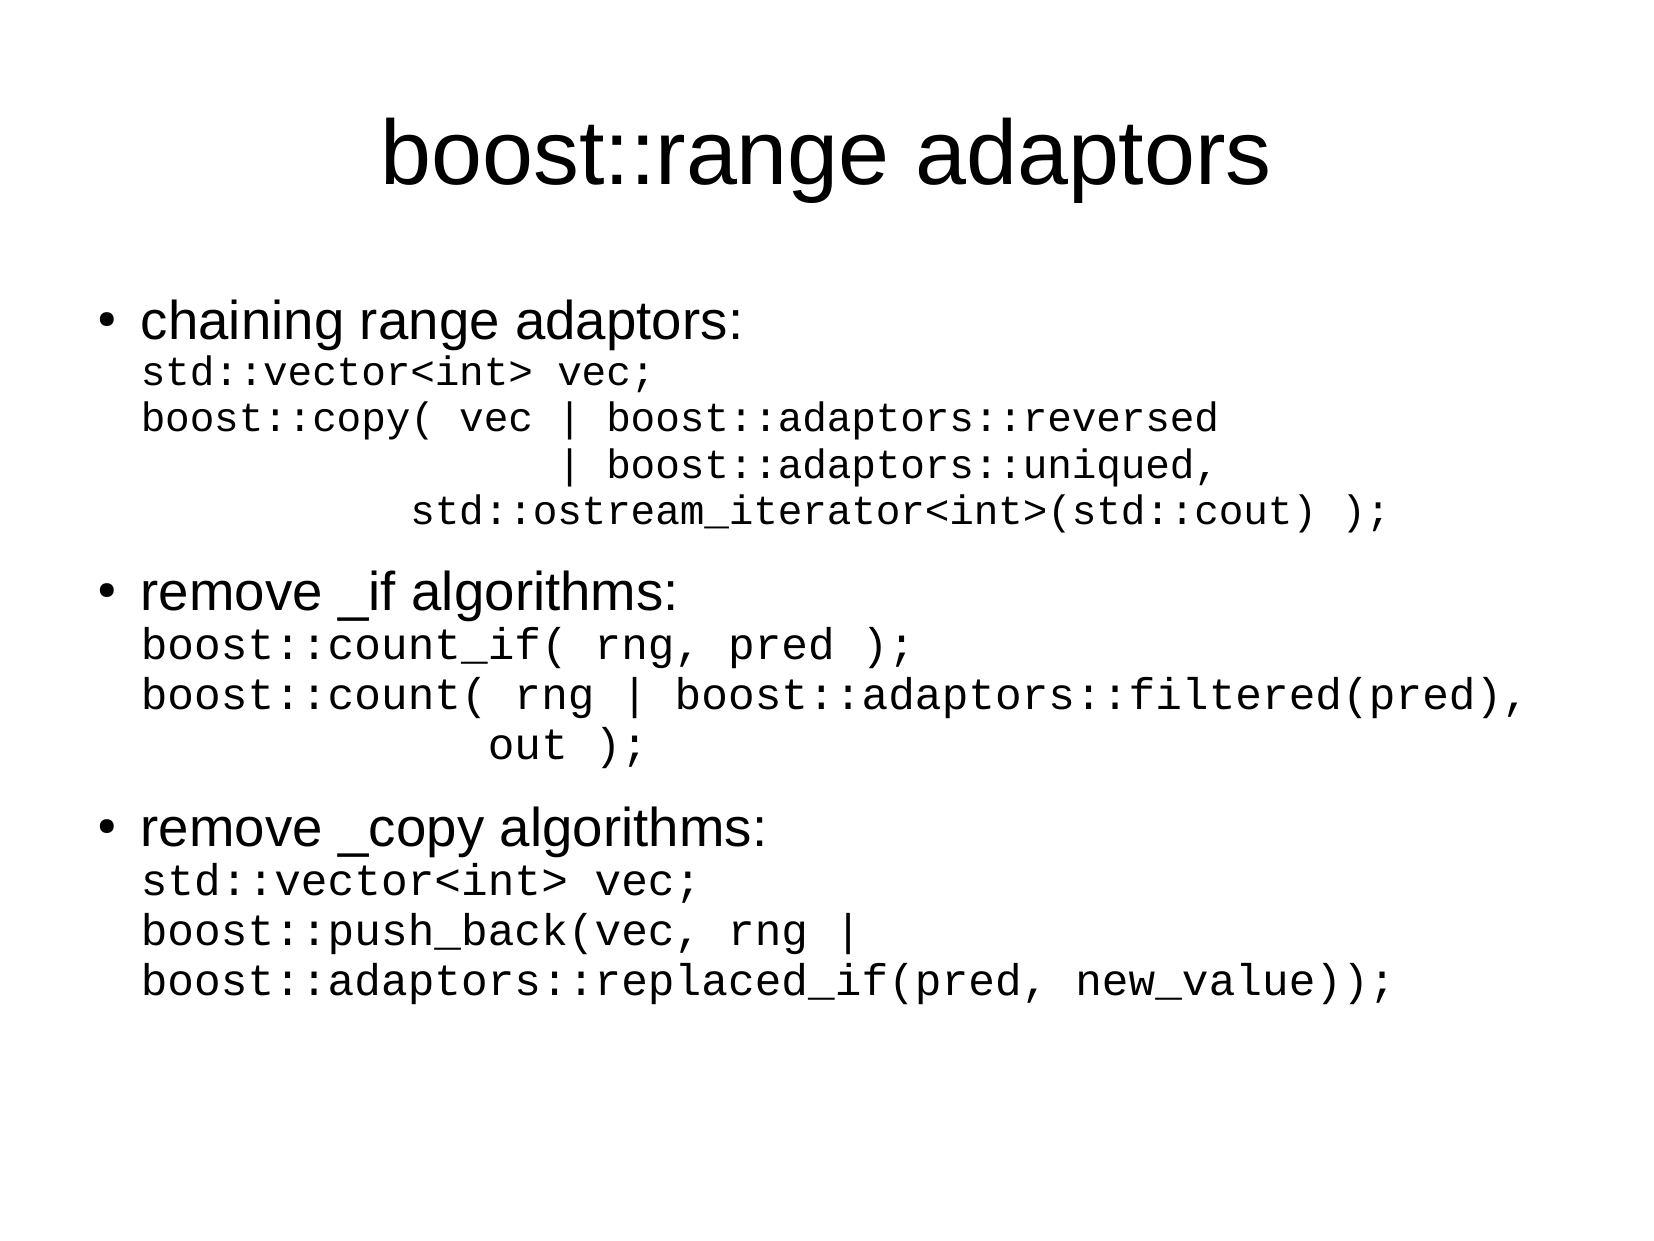

# boost::range adaptors
chaining range adaptors:
std::vector<int> vec;
boost::copy( vec | boost::adaptors::reversed
 | boost::adaptors::uniqued,
 std::ostream_iterator<int>(std::cout) );
remove _if algorithms:
boost::count_if( rng, pred );
boost::count( rng | boost::adaptors::filtered(pred),
 out );
remove _copy algorithms:
std::vector<int> vec;
boost::push_back(vec, rng | boost::adaptors::replaced_if(pred, new_value));